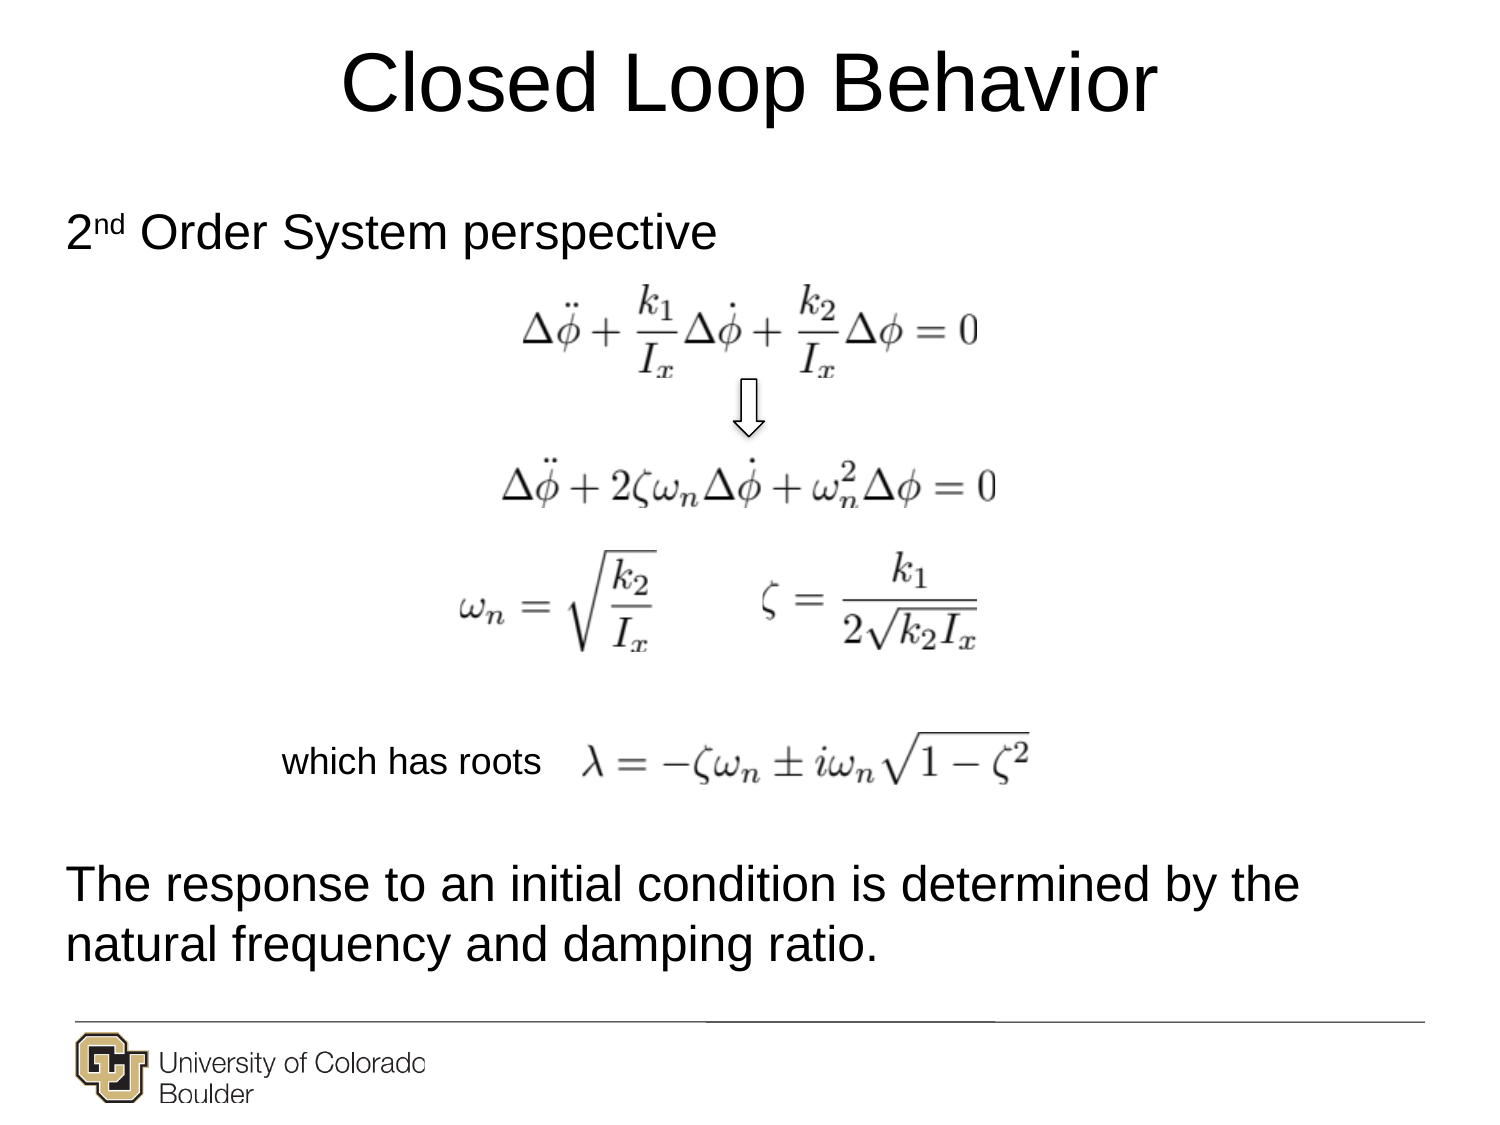

# Closed Loop Behavior
2nd Order System perspective
which has roots
The response to an initial condition is determined by the natural frequency and damping ratio.